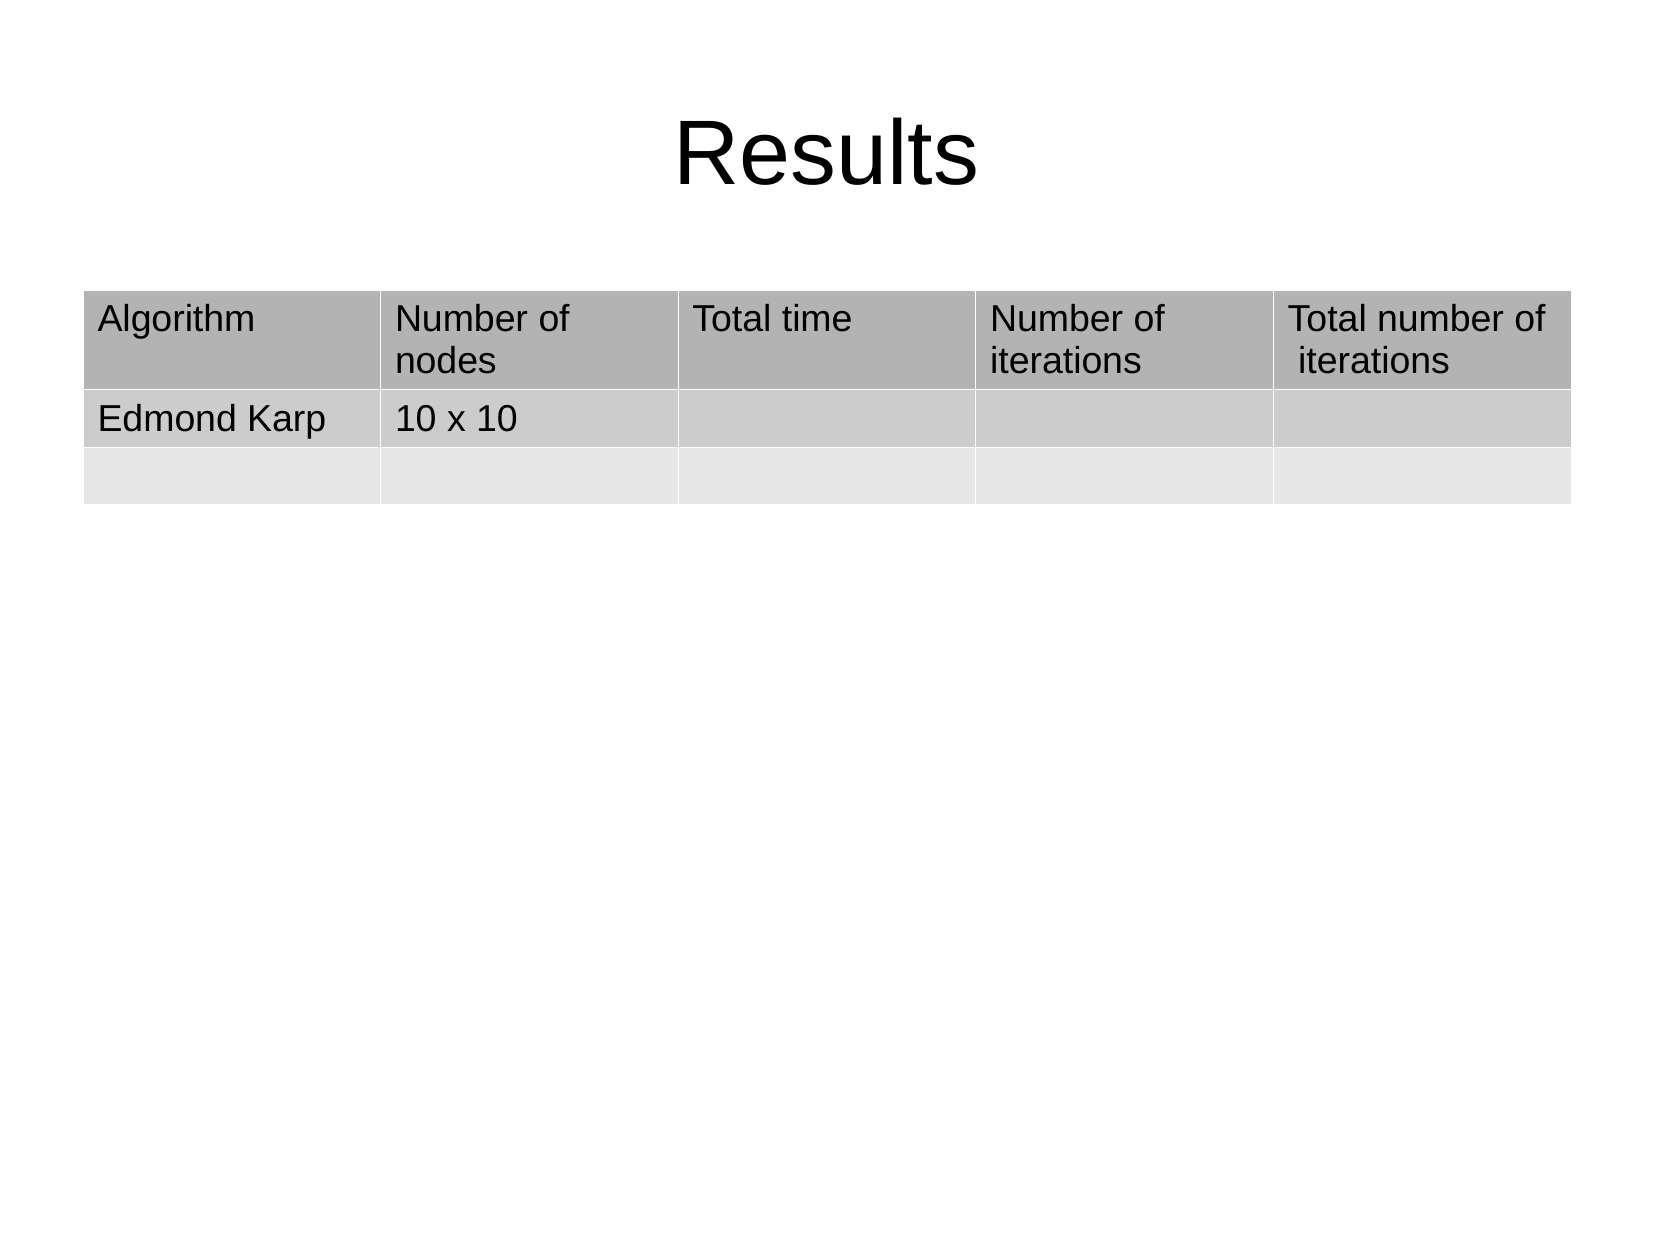

# Results
| Algorithm | Number of nodes | Total time | Number of iterations | Total number of iterations |
| --- | --- | --- | --- | --- |
| Edmond Karp | 10 x 10 | | | |
| | | | | |